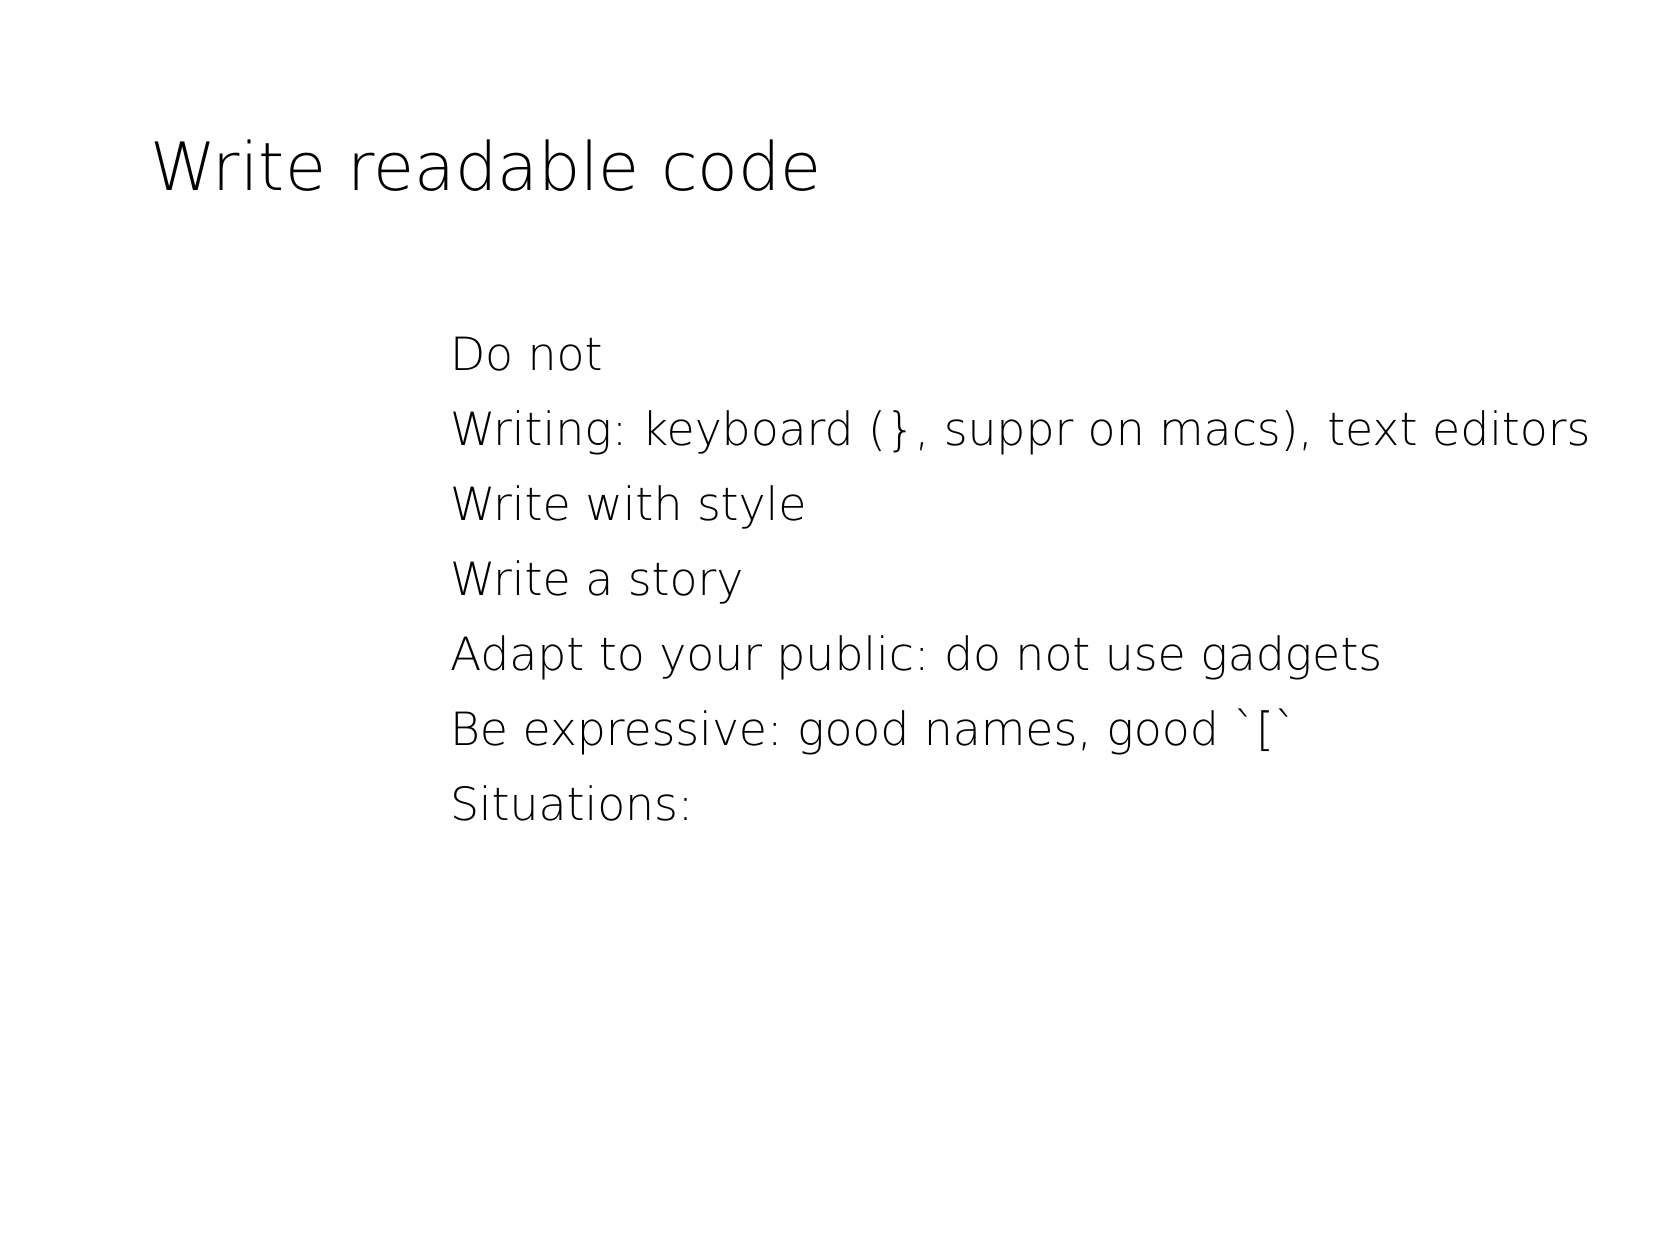

# Write readable code
Do not
Writing: keyboard (}, suppr on macs), text editors
Write with style
Write a story
Adapt to your public: do not use gadgets
Be expressive: good names, good `[`
Situations: